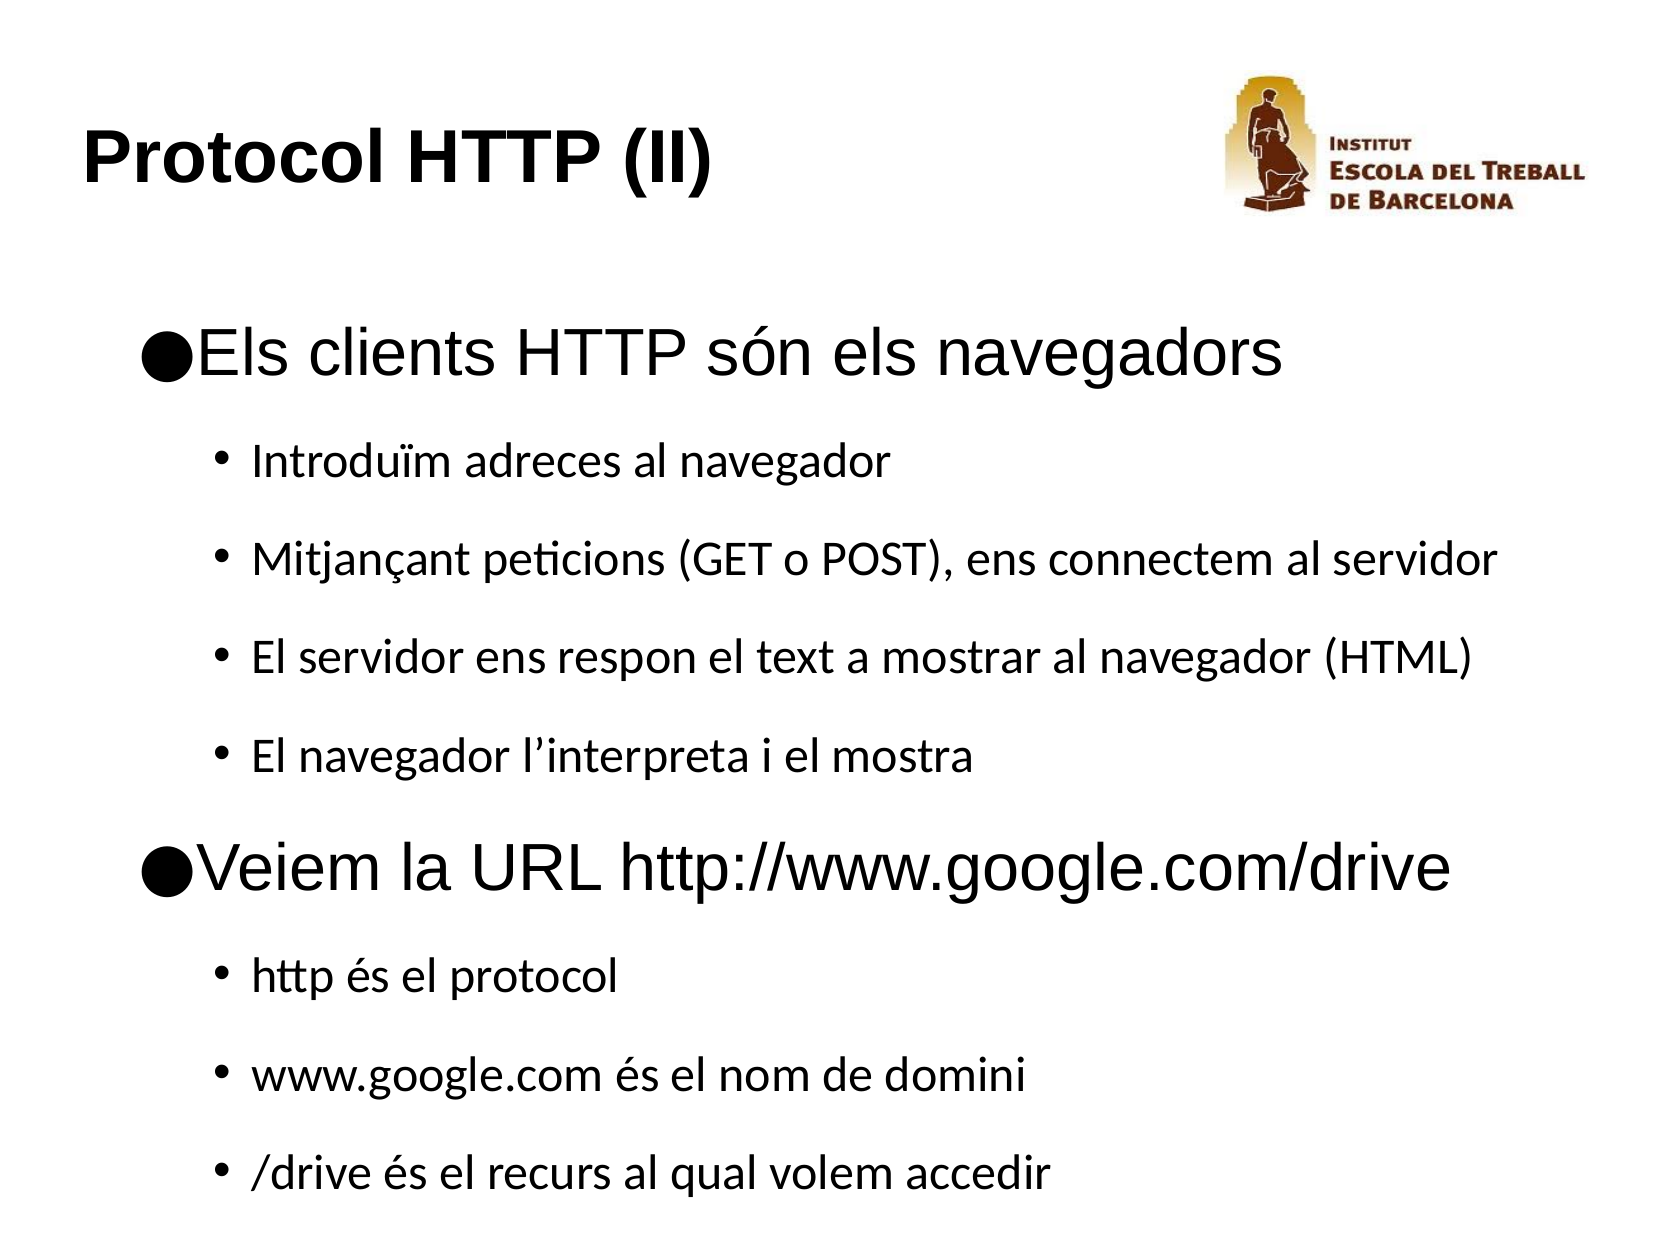

# Protocol HTTP (II)
Els clients HTTP són els navegadors
Introduïm adreces al navegador
Mitjançant peticions (GET o POST), ens connectem al servidor
El servidor ens respon el text a mostrar al navegador (HTML)
El navegador l’interpreta i el mostra
Veiem la URL http://www.google.com/drive
http és el protocol
www.google.com és el nom de domini
/drive és el recurs al qual volem accedir